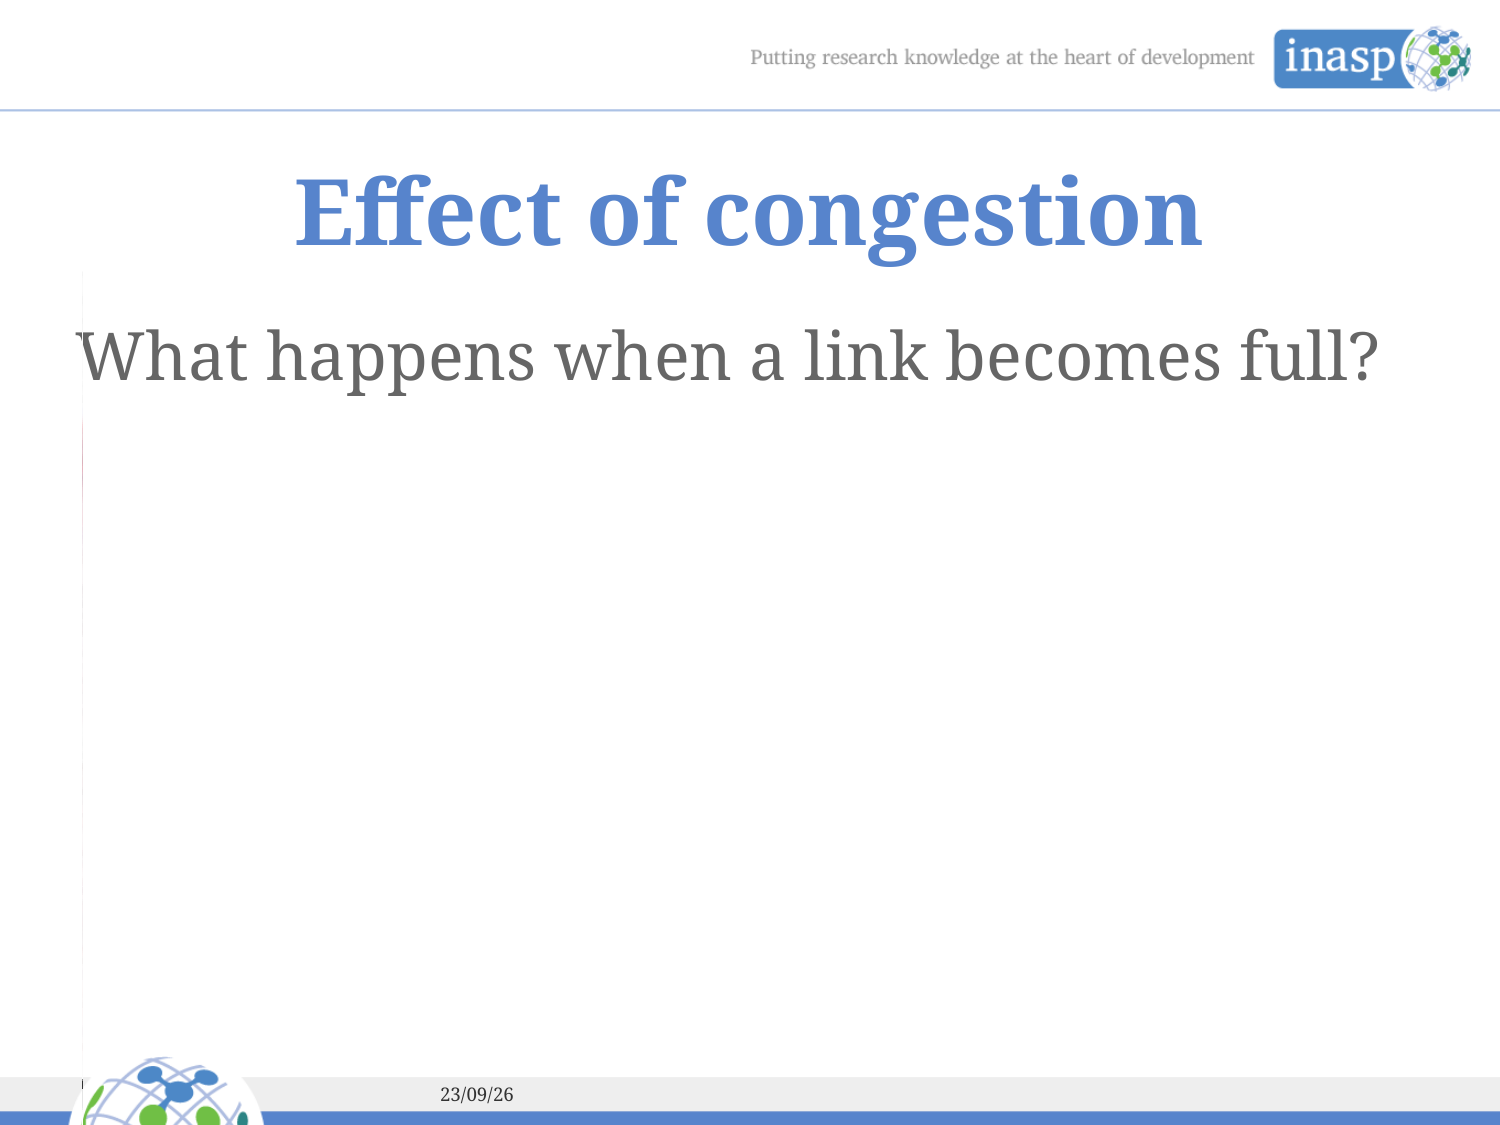

# Effect of congestion
What happens when a link becomes full?